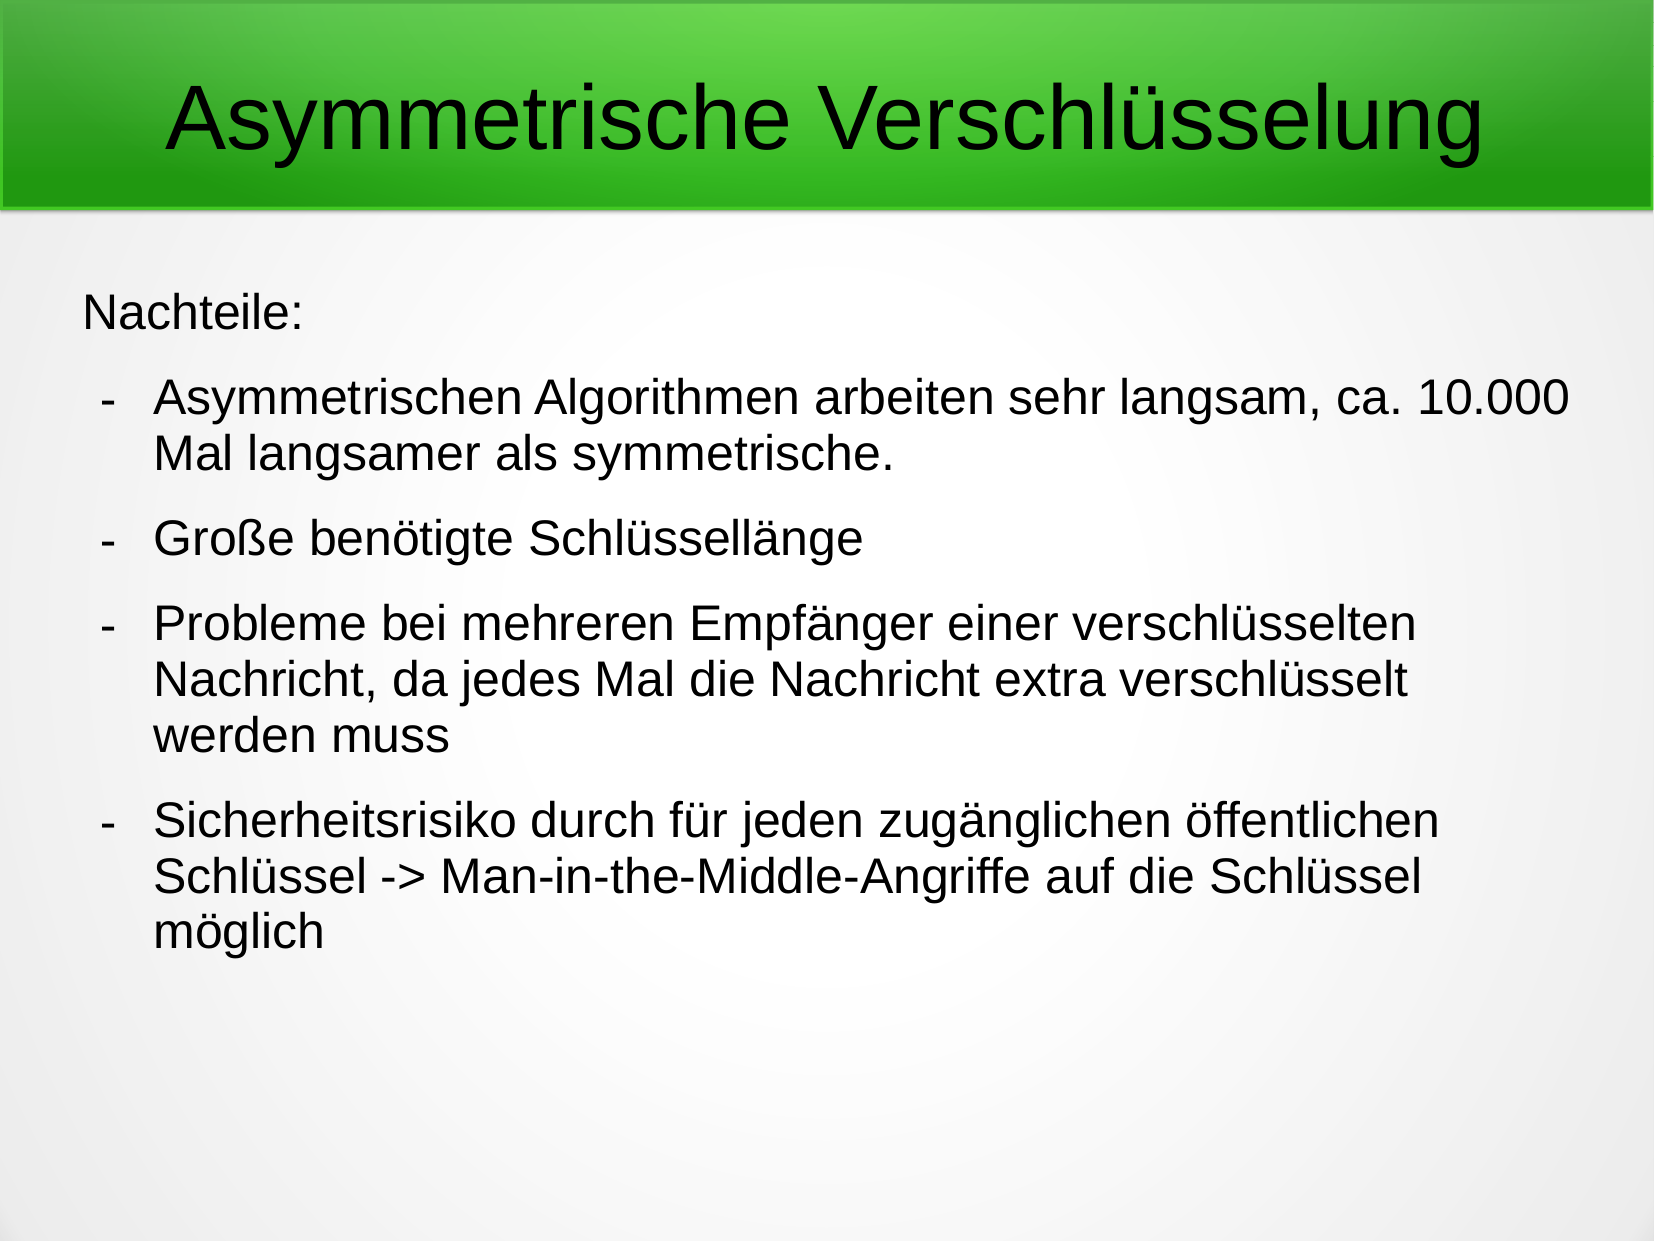

# Asymmetrische Verschlüsselung
Nachteile:
Asymmetrischen Algorithmen arbeiten sehr langsam, ca. 10.000 Mal langsamer als symmetrische.
Große benötigte Schlüssellänge
Probleme bei mehreren Empfänger einer verschlüsselten Nachricht, da jedes Mal die Nachricht extra verschlüsselt werden muss
Sicherheitsrisiko durch für jeden zugänglichen öffentlichen Schlüssel -> Man-in-the-Middle-Angriffe auf die Schlüssel möglich